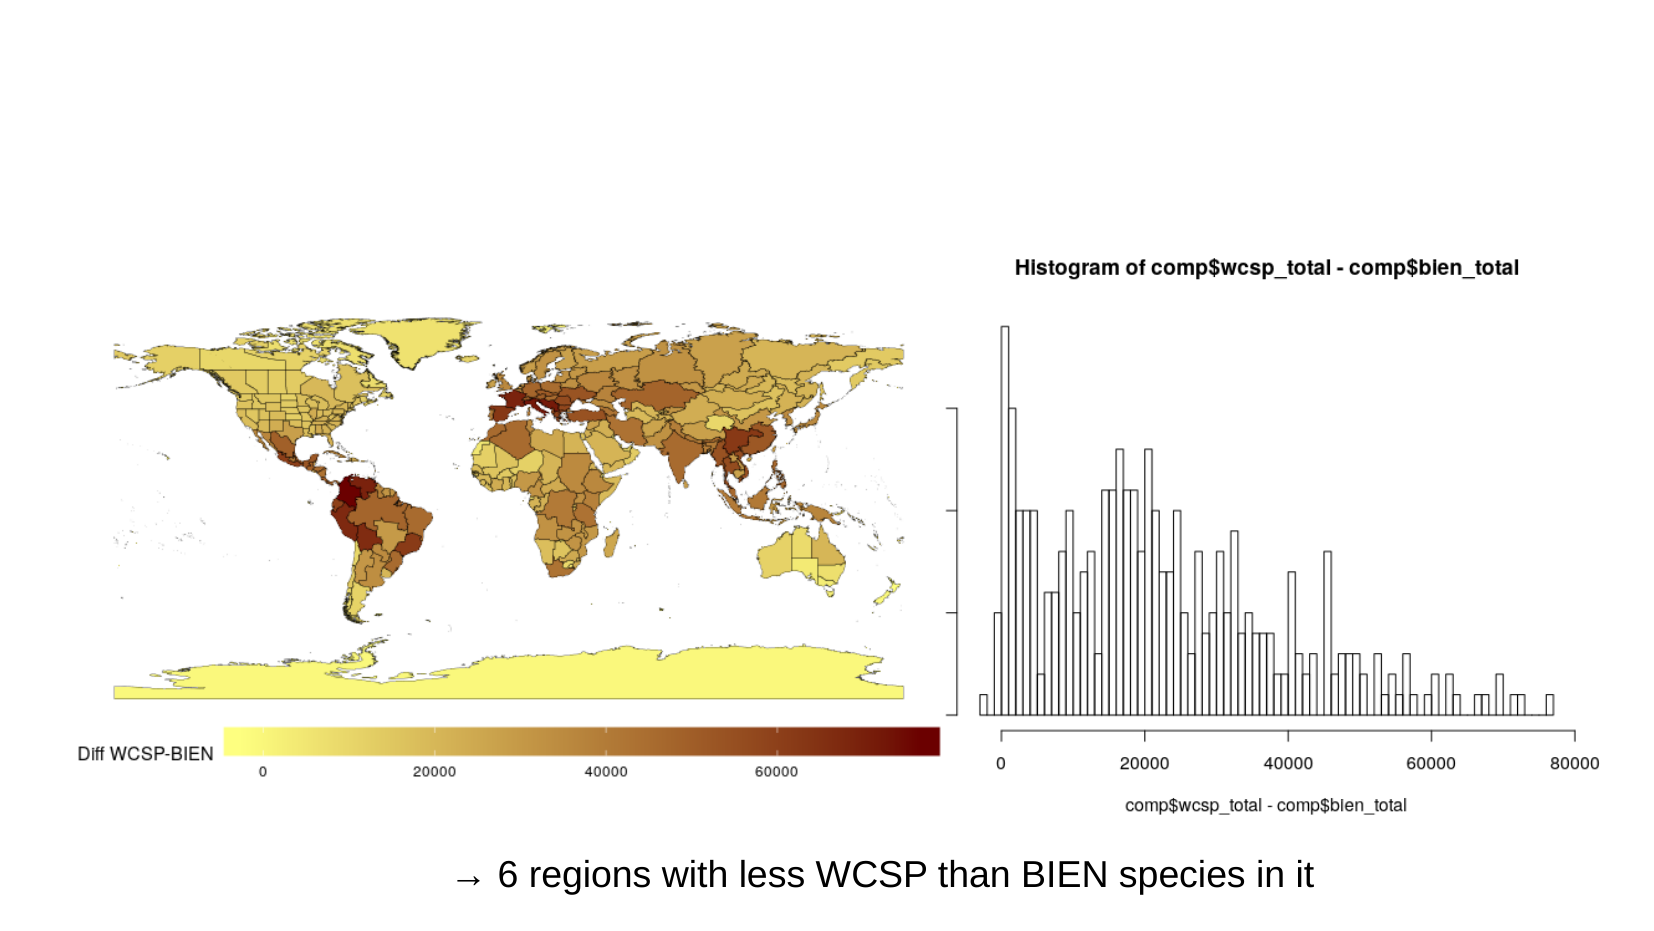

#
→ 6 regions with less WCSP than BIEN species in it